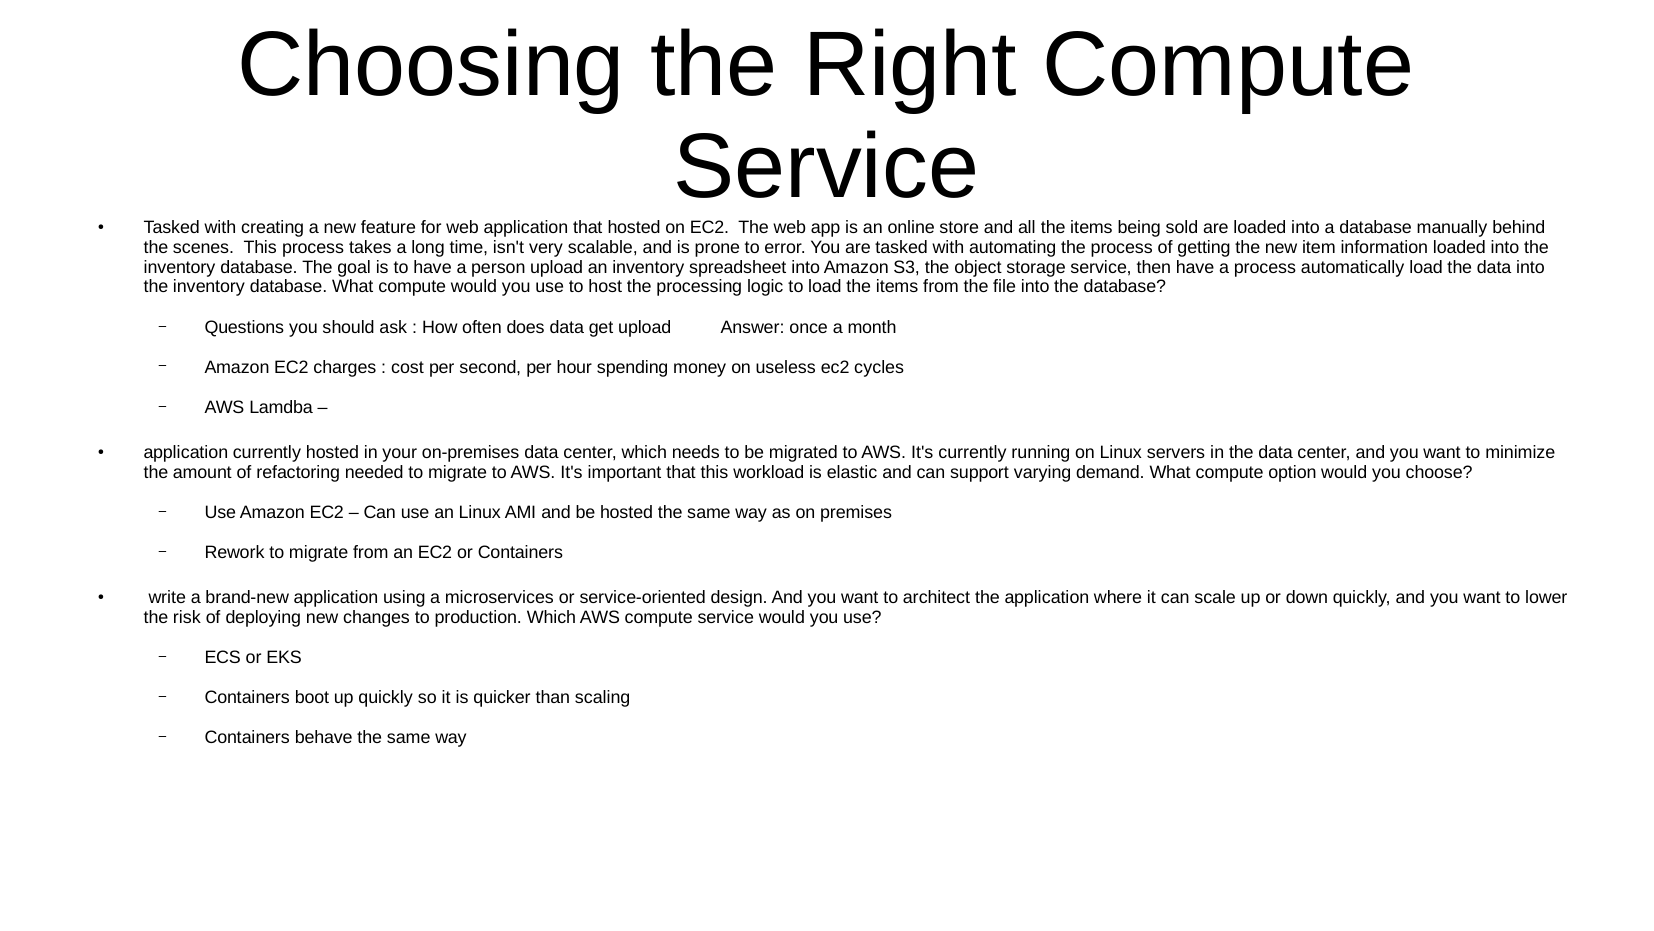

# Choosing the Right Compute Service
Tasked with creating a new feature for web application that hosted on EC2. The web app is an online store and all the items being sold are loaded into a database manually behind the scenes. This process takes a long time, isn't very scalable, and is prone to error. You are tasked with automating the process of getting the new item information loaded into the inventory database. The goal is to have a person upload an inventory spreadsheet into Amazon S3, the object storage service, then have a process automatically load the data into the inventory database. What compute would you use to host the processing logic to load the items from the file into the database?
Questions you should ask : How often does data get upload 	Answer: once a month
Amazon EC2 charges : cost per second, per hour spending money on useless ec2 cycles
AWS Lamdba –
application currently hosted in your on-premises data center, which needs to be migrated to AWS. It's currently running on Linux servers in the data center, and you want to minimize the amount of refactoring needed to migrate to AWS. It's important that this workload is elastic and can support varying demand. What compute option would you choose?
Use Amazon EC2 – Can use an Linux AMI and be hosted the same way as on premises
Rework to migrate from an EC2 or Containers
 write a brand-new application using a microservices or service-oriented design. And you want to architect the application where it can scale up or down quickly, and you want to lower the risk of deploying new changes to production. Which AWS compute service would you use?
ECS or EKS
Containers boot up quickly so it is quicker than scaling
Containers behave the same way